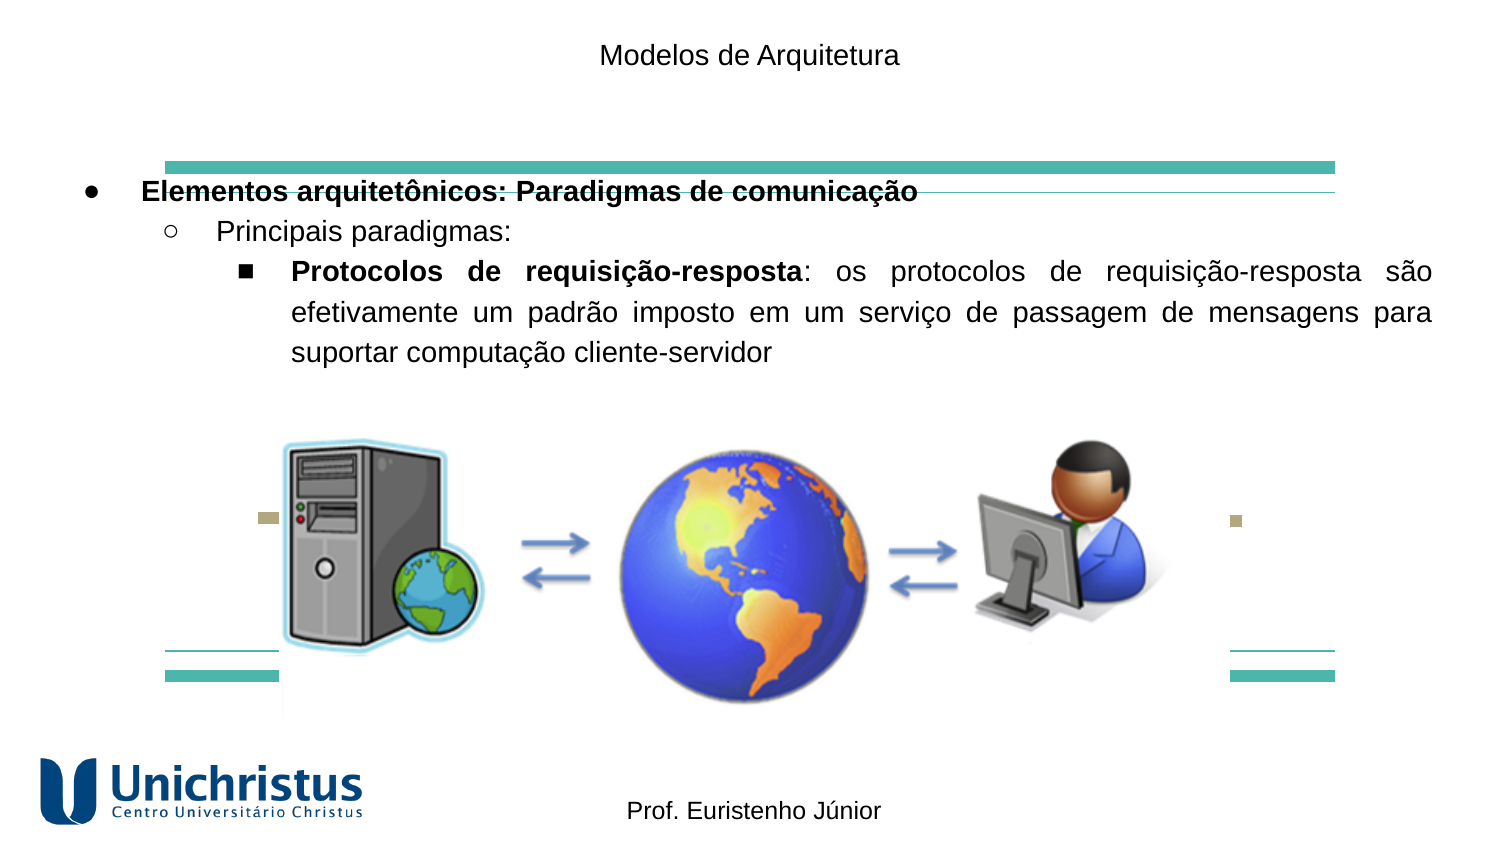

# Modelos de Arquitetura
Elementos arquitetônicos: Paradigmas de comunicação
Principais paradigmas:
Protocolos de requisição-resposta: os protocolos de requisição-resposta são efetivamente um padrão imposto em um serviço de passagem de mensagens para suportar computação cliente-servidor